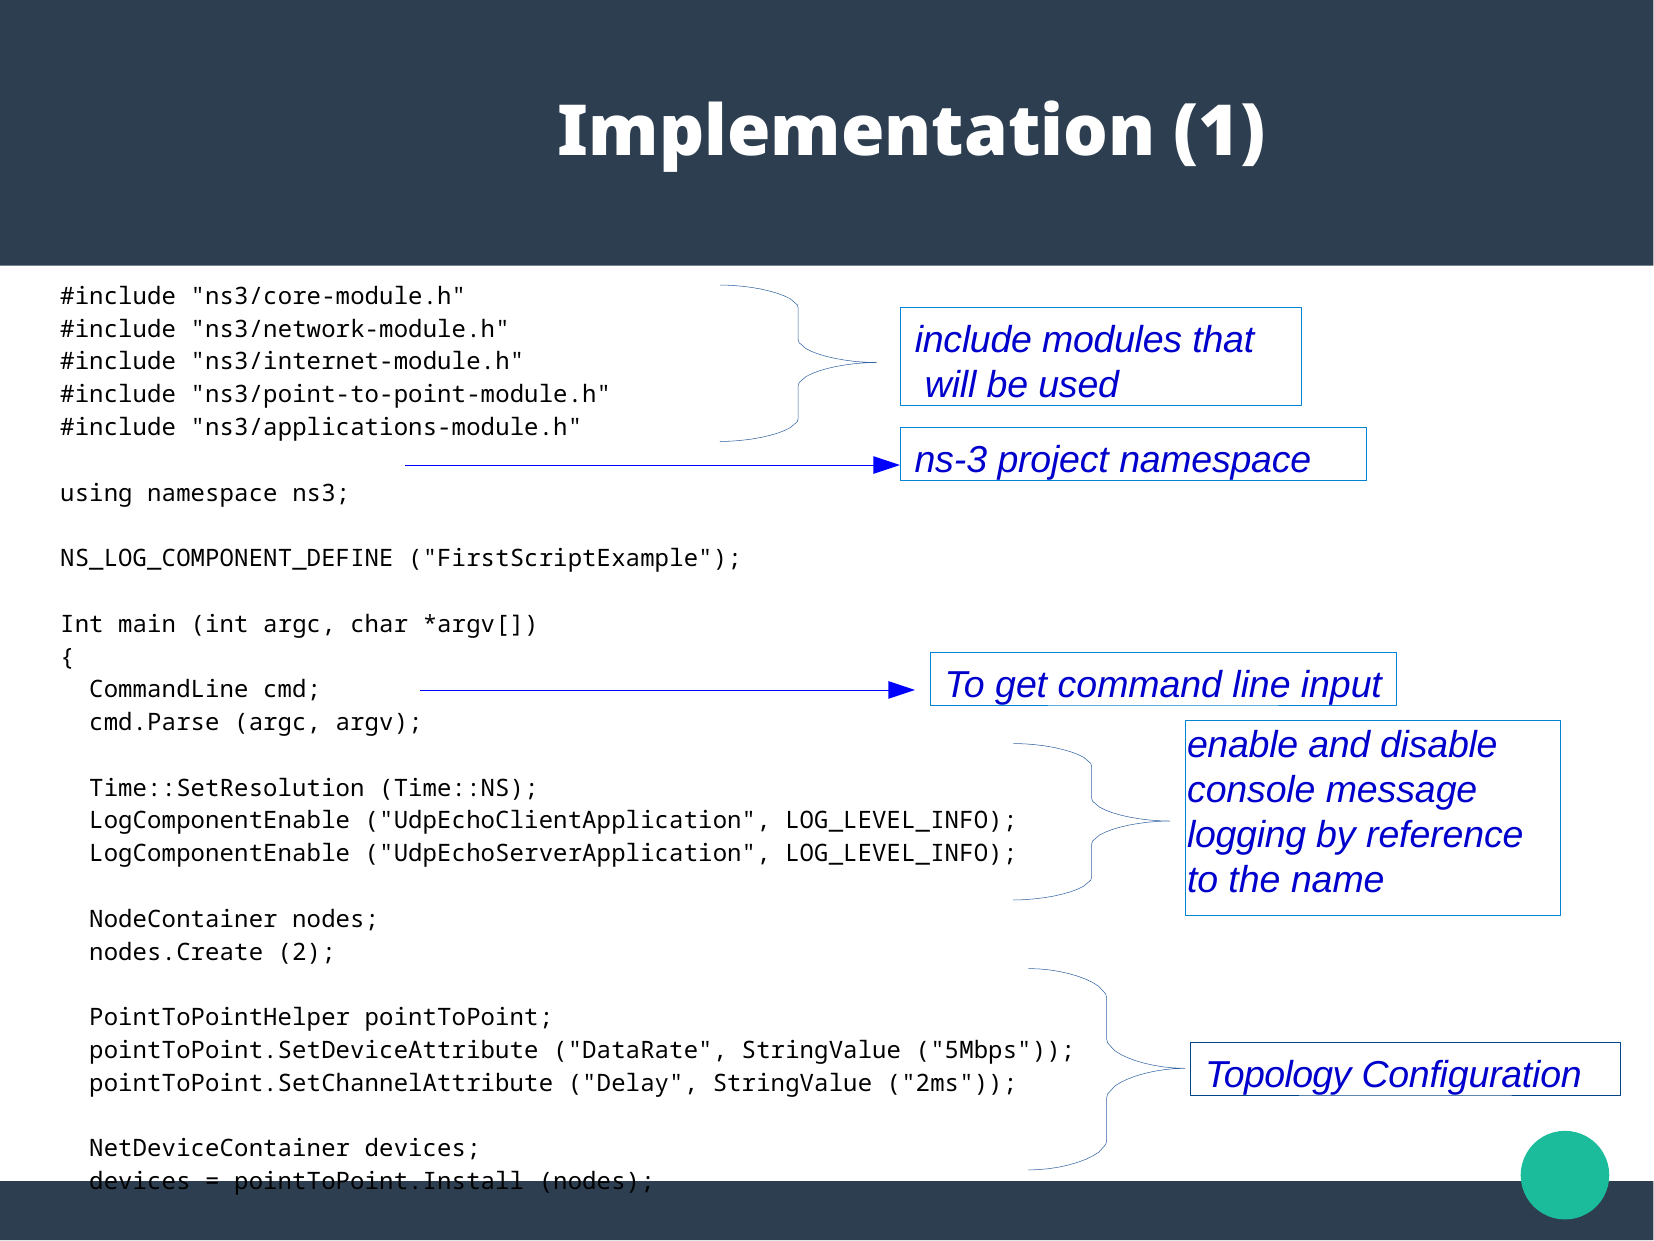

# Implementation (1)
#include "ns3/core-module.h"
#include "ns3/network-module.h"
#include "ns3/internet-module.h"
#include "ns3/point-to-point-module.h"
#include "ns3/applications-module.h"
using namespace ns3;
NS_LOG_COMPONENT_DEFINE ("FirstScriptExample");
Int main (int argc, char *argv[])
{
 CommandLine cmd;
 cmd.Parse (argc, argv);
 Time::SetResolution (Time::NS);
 LogComponentEnable ("UdpEchoClientApplication", LOG_LEVEL_INFO);
 LogComponentEnable ("UdpEchoServerApplication", LOG_LEVEL_INFO);
 NodeContainer nodes;
 nodes.Create (2);
 PointToPointHelper pointToPoint;
 pointToPoint.SetDeviceAttribute ("DataRate", StringValue ("5Mbps"));
 pointToPoint.SetChannelAttribute ("Delay", StringValue ("2ms"));
 NetDeviceContainer devices;
 devices = pointToPoint.Install (nodes);
include modules that will be used
ns-3 project namespace
To get command line input
enable and disable console message logging by reference to the name
Topology Configuration